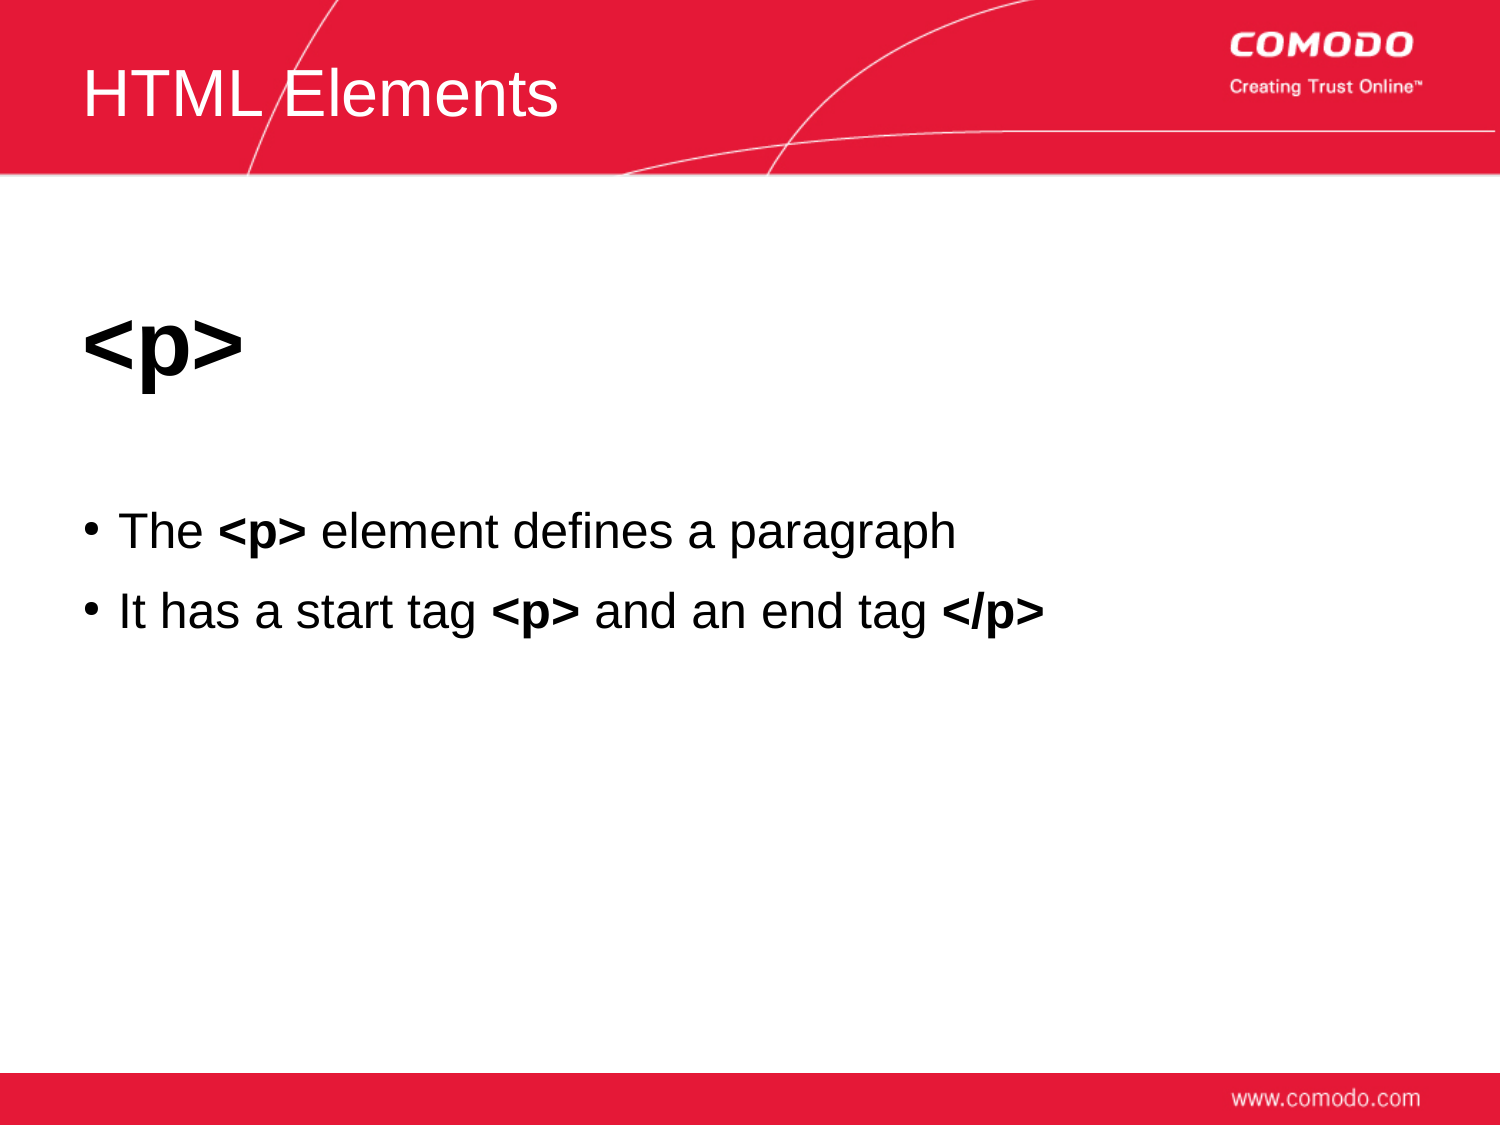

# HTML Elements
<p>
The <p> element defines a paragraph
It has a start tag <p> and an end tag </p>